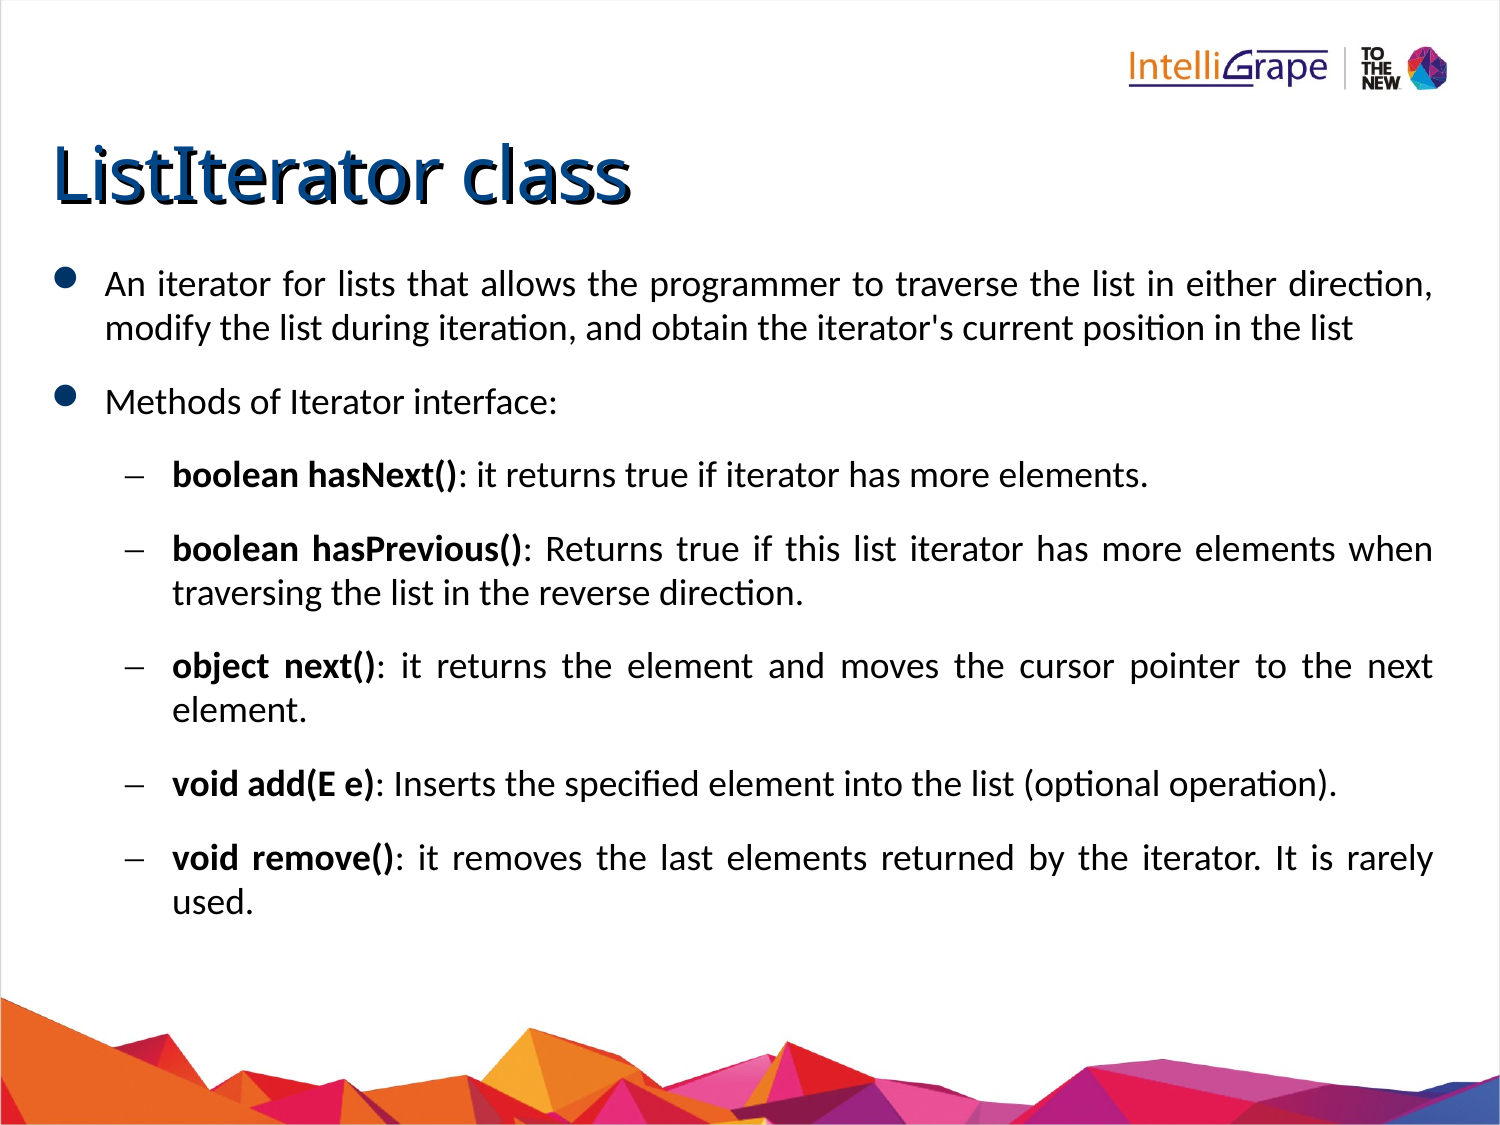

ListIterator class
An iterator for lists that allows the programmer to traverse the list in either direction, modify the list during iteration, and obtain the iterator's current position in the list
Methods of Iterator interface:
boolean hasNext(): it returns true if iterator has more elements.
boolean hasPrevious(): Returns true if this list iterator has more elements when traversing the list in the reverse direction.
object next(): it returns the element and moves the cursor pointer to the next element.
void add(E e): Inserts the specified element into the list (optional operation).
void remove(): it removes the last elements returned by the iterator. It is rarely used.